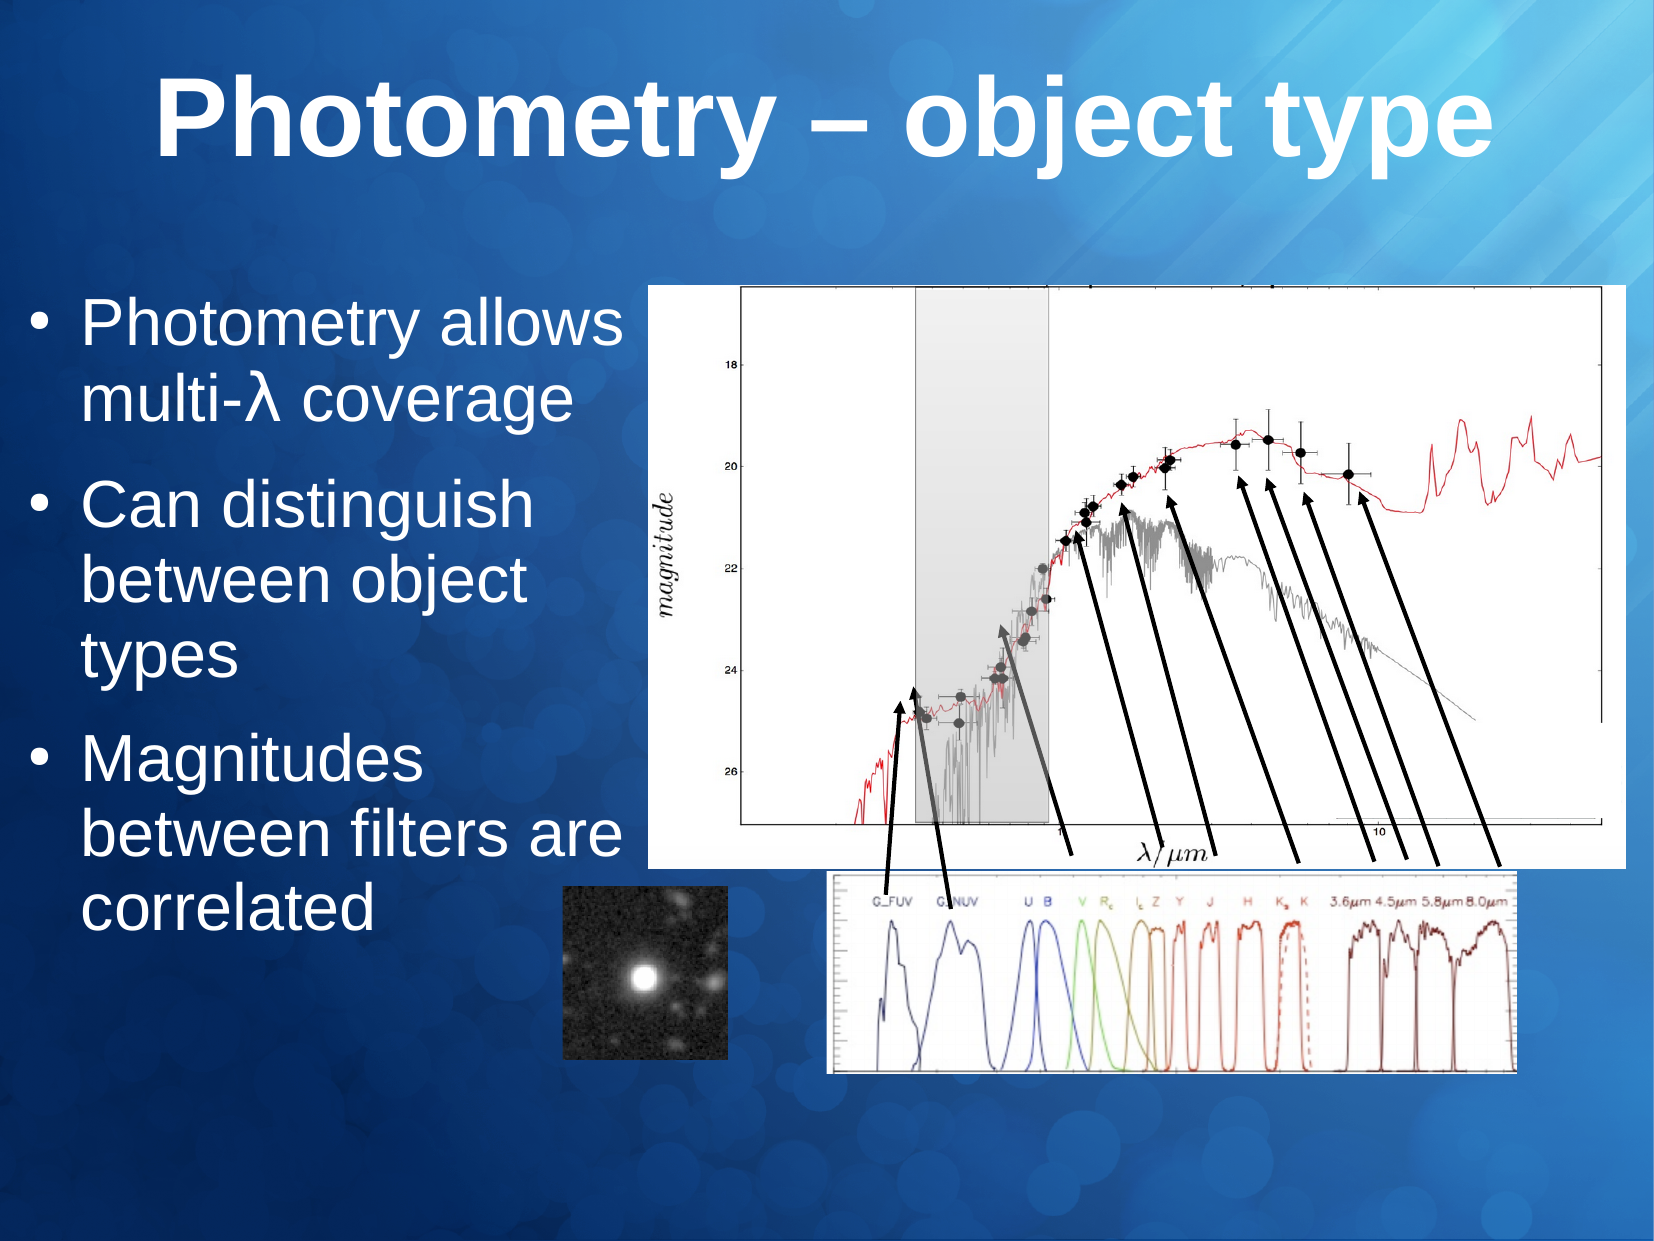

# Photometry – object type
Photometry allows
multi-λ coverage
Can distinguish between object types
Magnitudes between filters are correlated